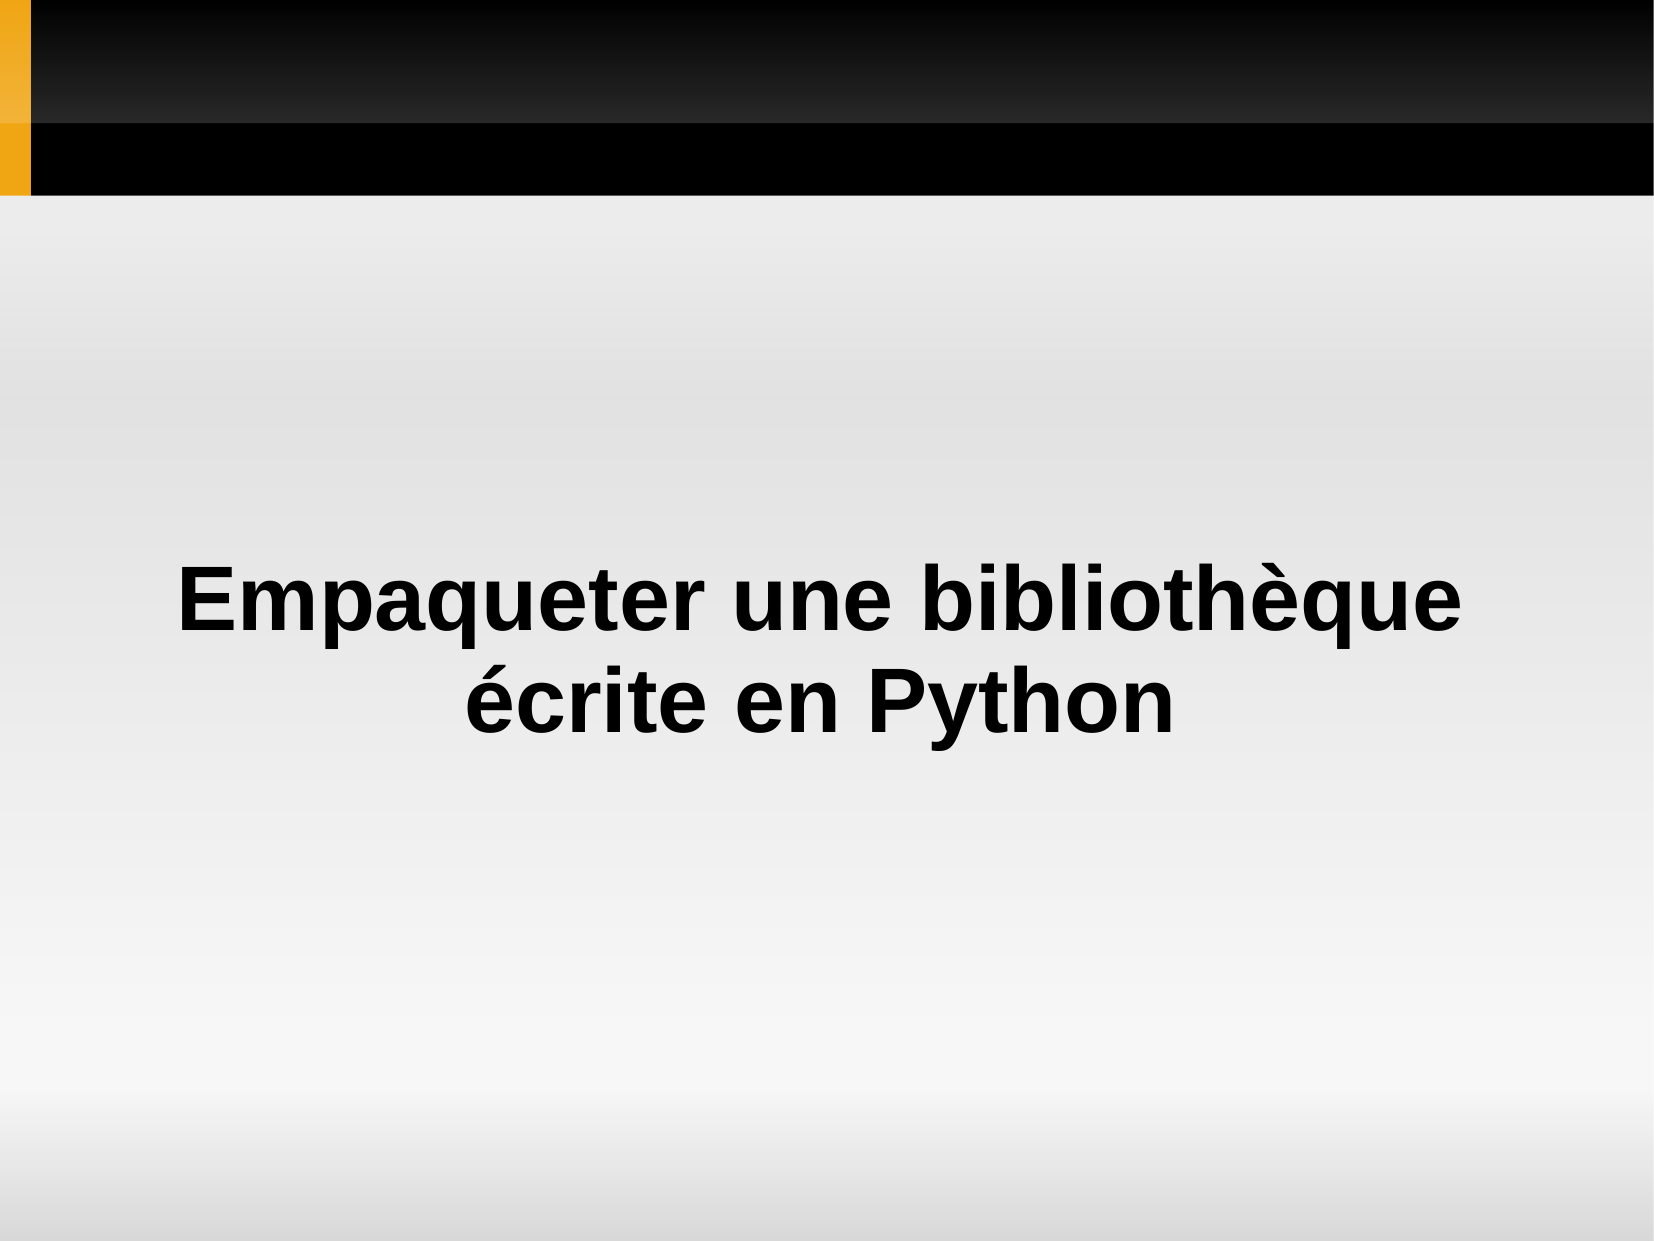

# Empaqueter une bibliothèque écrite en Python